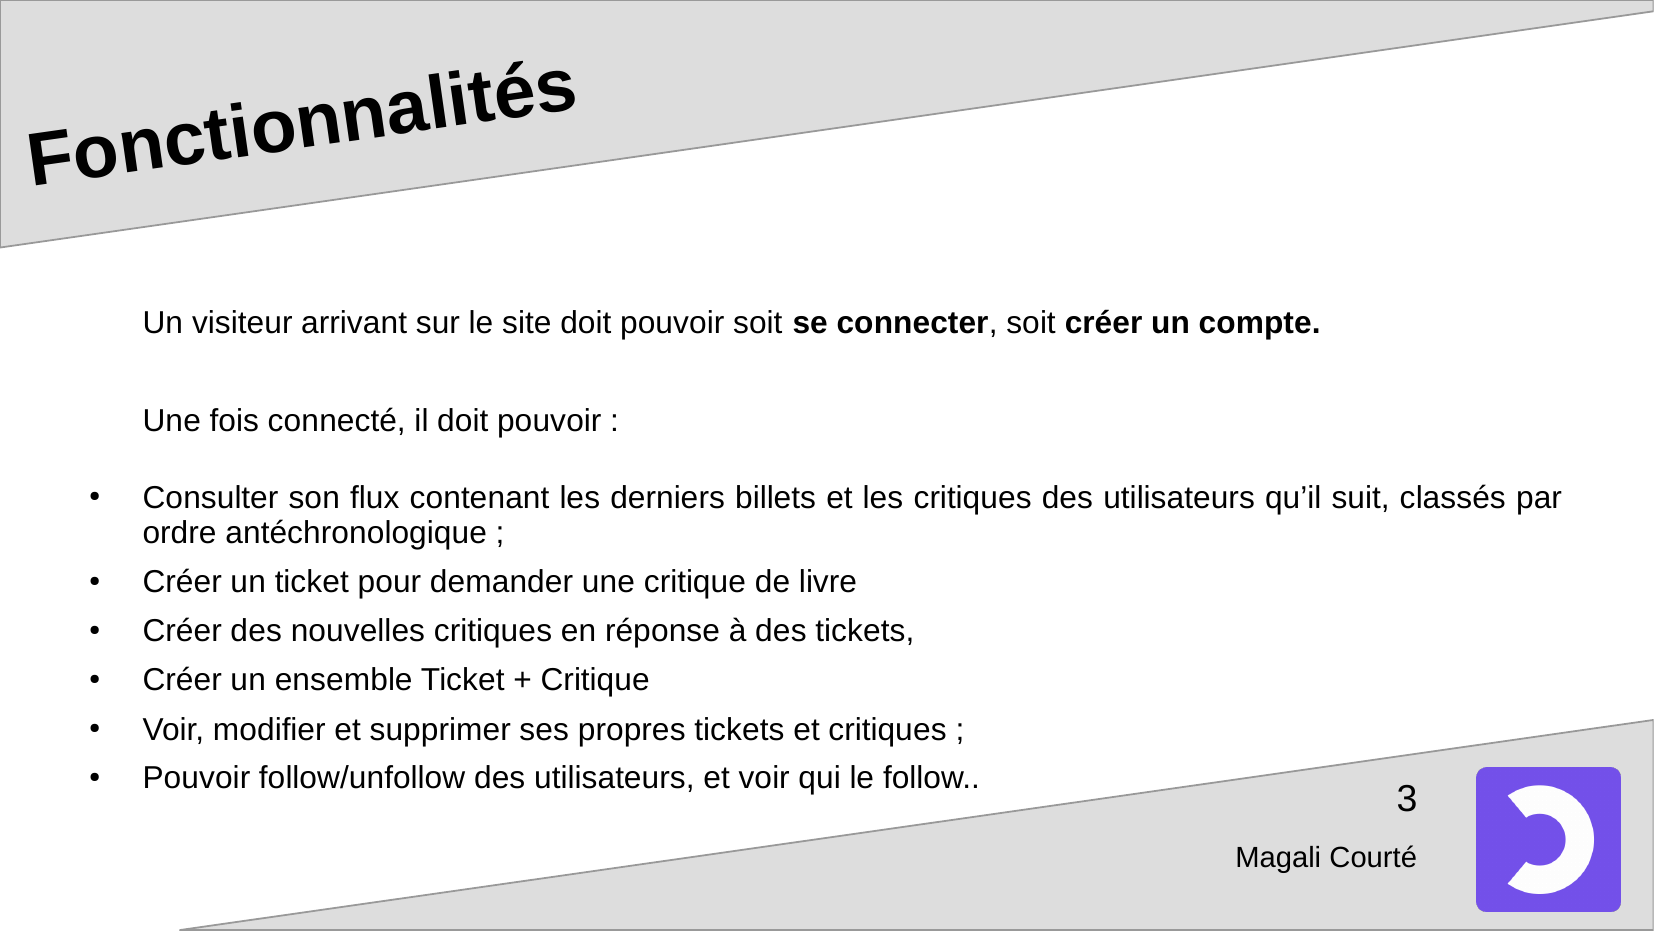

# Fonctionnalités
Un visiteur arrivant sur le site doit pouvoir soit se connecter, soit créer un compte.
Une fois connecté, il doit pouvoir :
Consulter son flux contenant les derniers billets et les critiques des utilisateurs qu’il suit, classés par ordre antéchronologique ;
Créer un ticket pour demander une critique de livre
Créer des nouvelles critiques en réponse à des tickets,
Créer un ensemble Ticket + Critique
Voir, modifier et supprimer ses propres tickets et critiques ;
Pouvoir follow/unfollow des utilisateurs, et voir qui le follow..
3